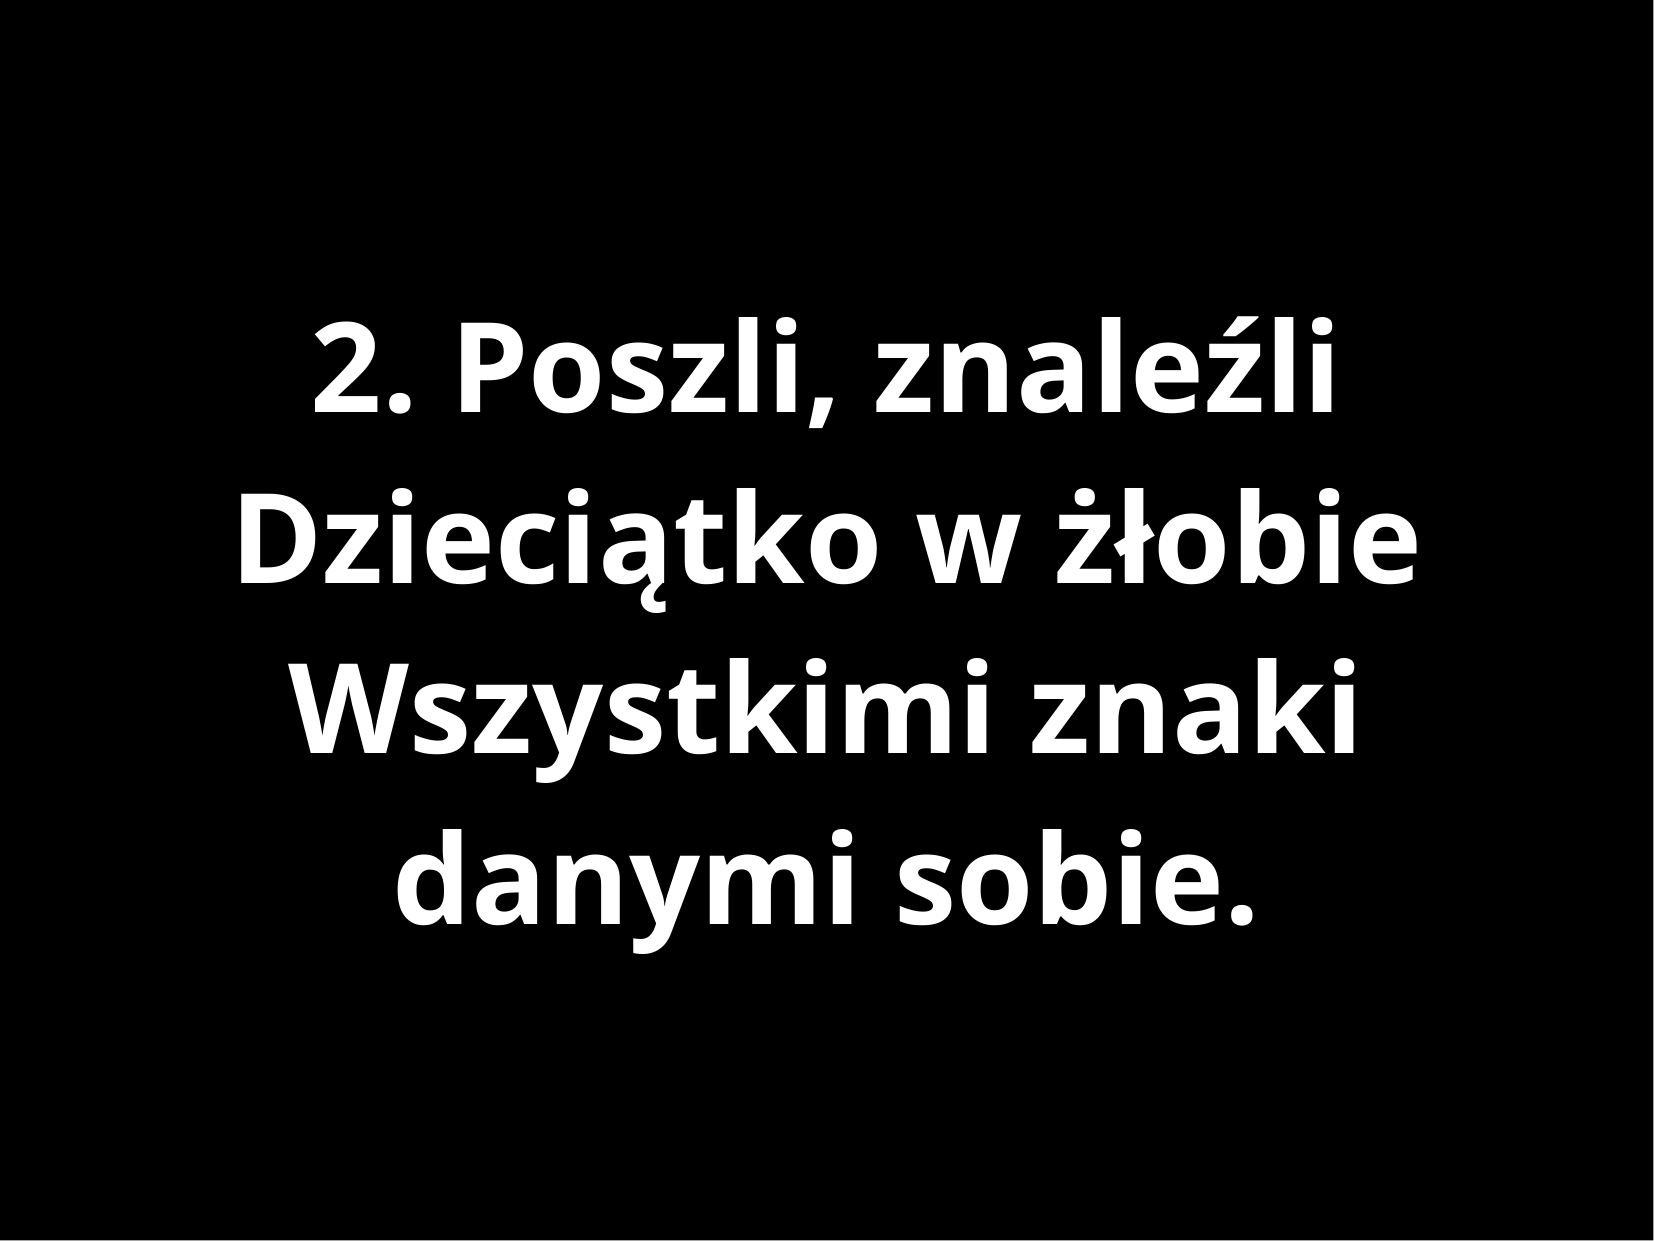

# 2. Poszli, znaleźli Dzieciątko w żłobie Wszystkimi znaki danymi sobie.